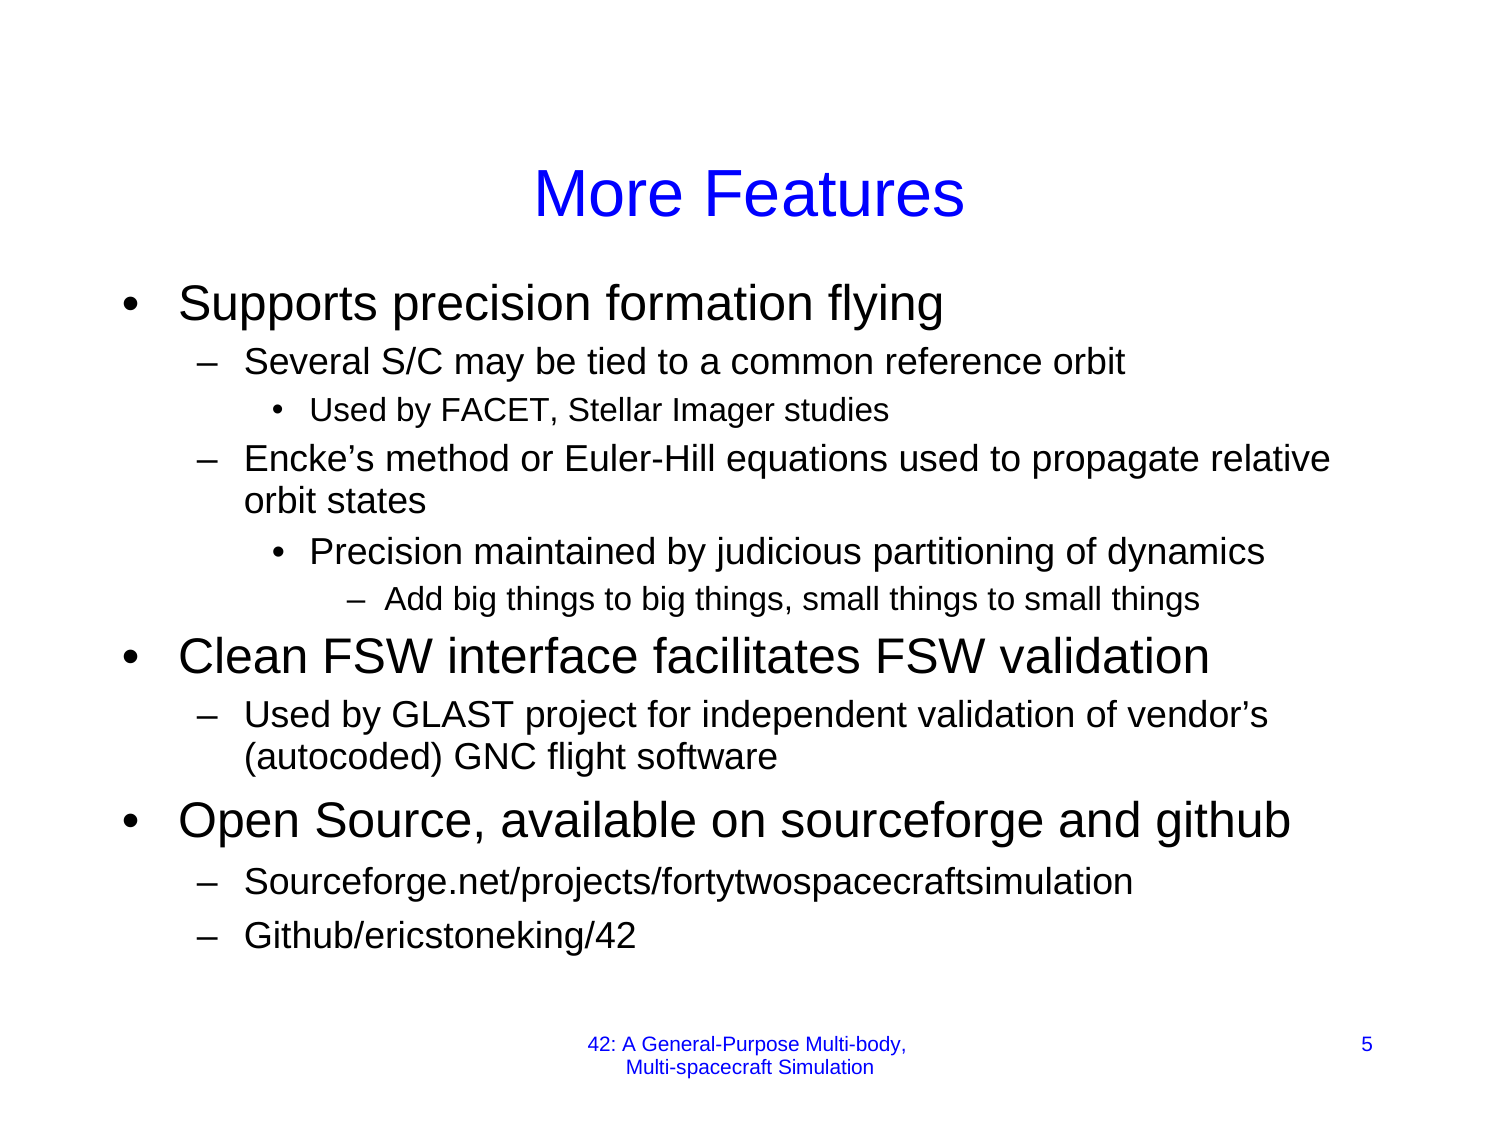

# More Features
Supports precision formation flying
Several S/C may be tied to a common reference orbit
Used by FACET, Stellar Imager studies
Encke’s method or Euler-Hill equations used to propagate relative orbit states
Precision maintained by judicious partitioning of dynamics
Add big things to big things, small things to small things
Clean FSW interface facilitates FSW validation
Used by GLAST project for independent validation of vendor’s (autocoded) GNC flight software
Open Source, available on sourceforge and github
Sourceforge.net/projects/fortytwospacecraftsimulation
Github/ericstoneking/42
42: The Mostly Harmless Simulation
5